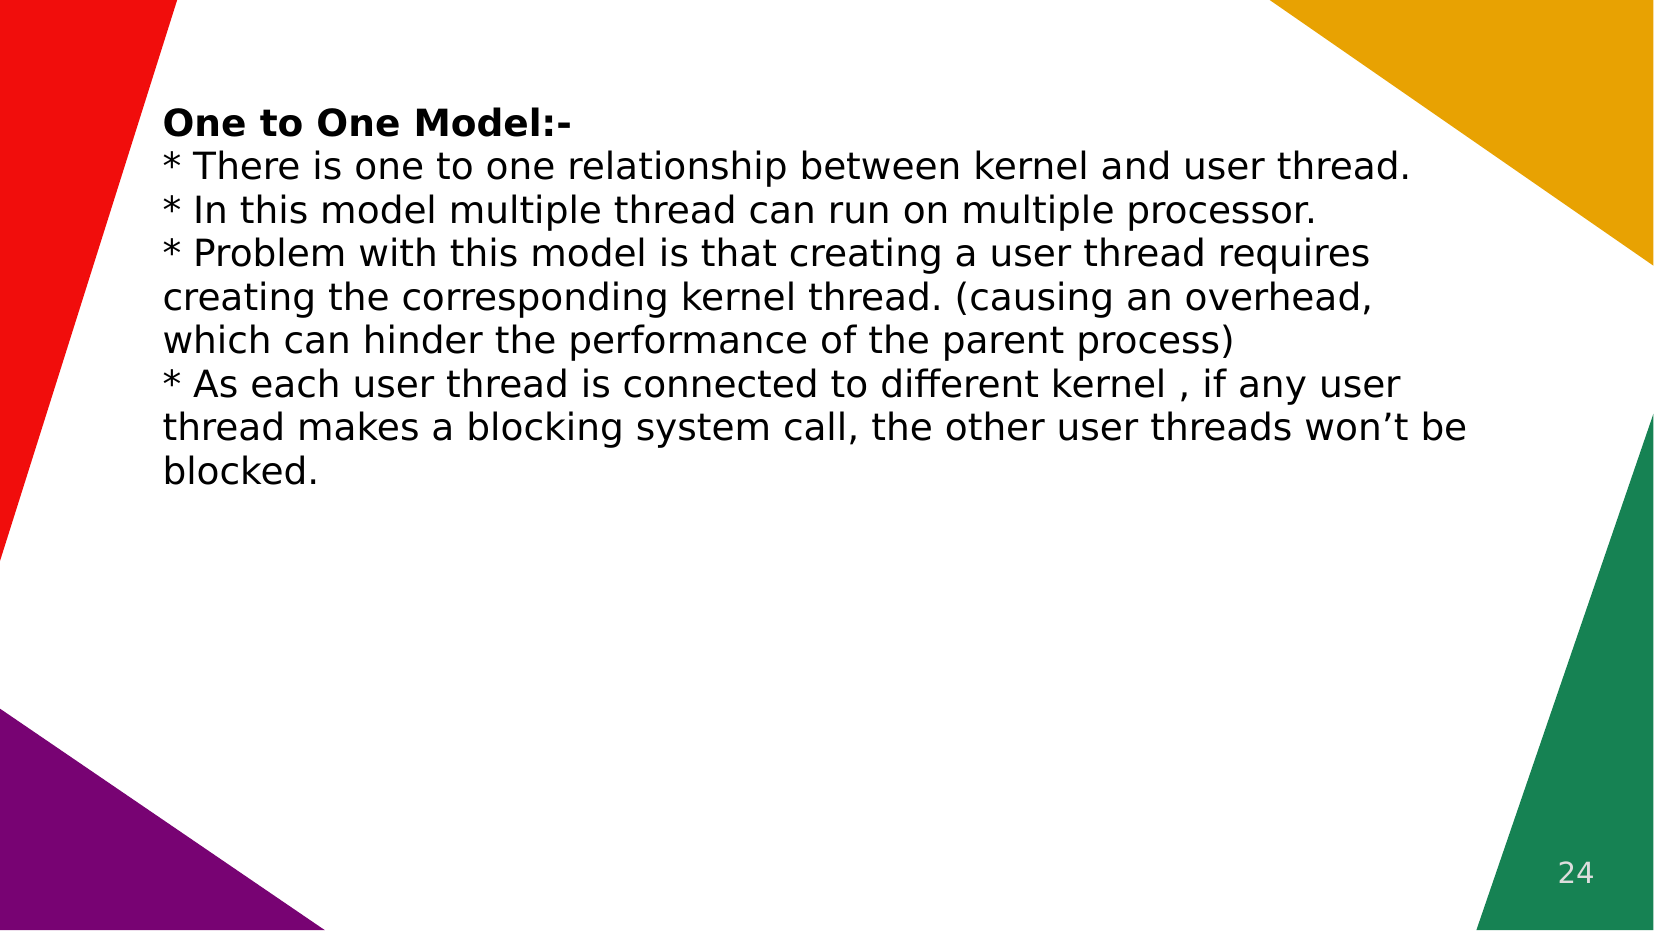

One to One Model:-
* There is one to one relationship between kernel and user thread.
* In this model multiple thread can run on multiple processor.
* Problem with this model is that creating a user thread requires creating the corresponding kernel thread. (causing an overhead, which can hinder the performance of the parent process)
* As each user thread is connected to different kernel , if any user thread makes a blocking system call, the other user threads won’t be blocked.
24